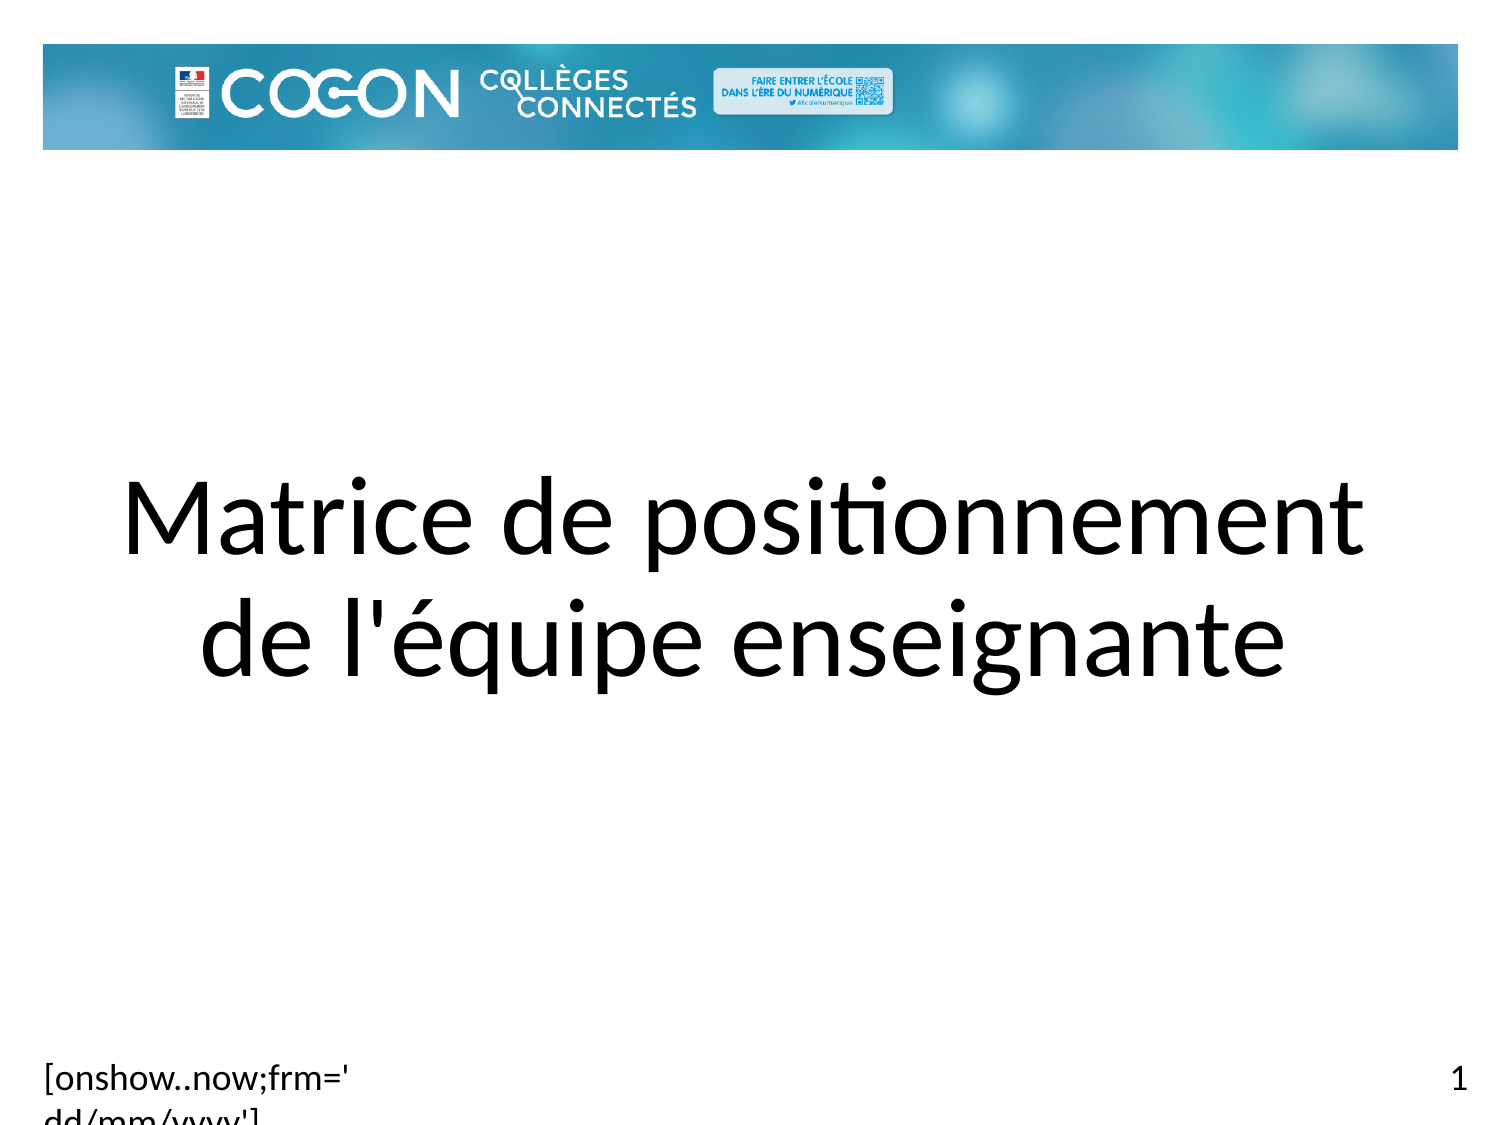

# Matrice de positionnement de l'équipe enseignante
[onshow..now;frm='dd/mm/yyyy']